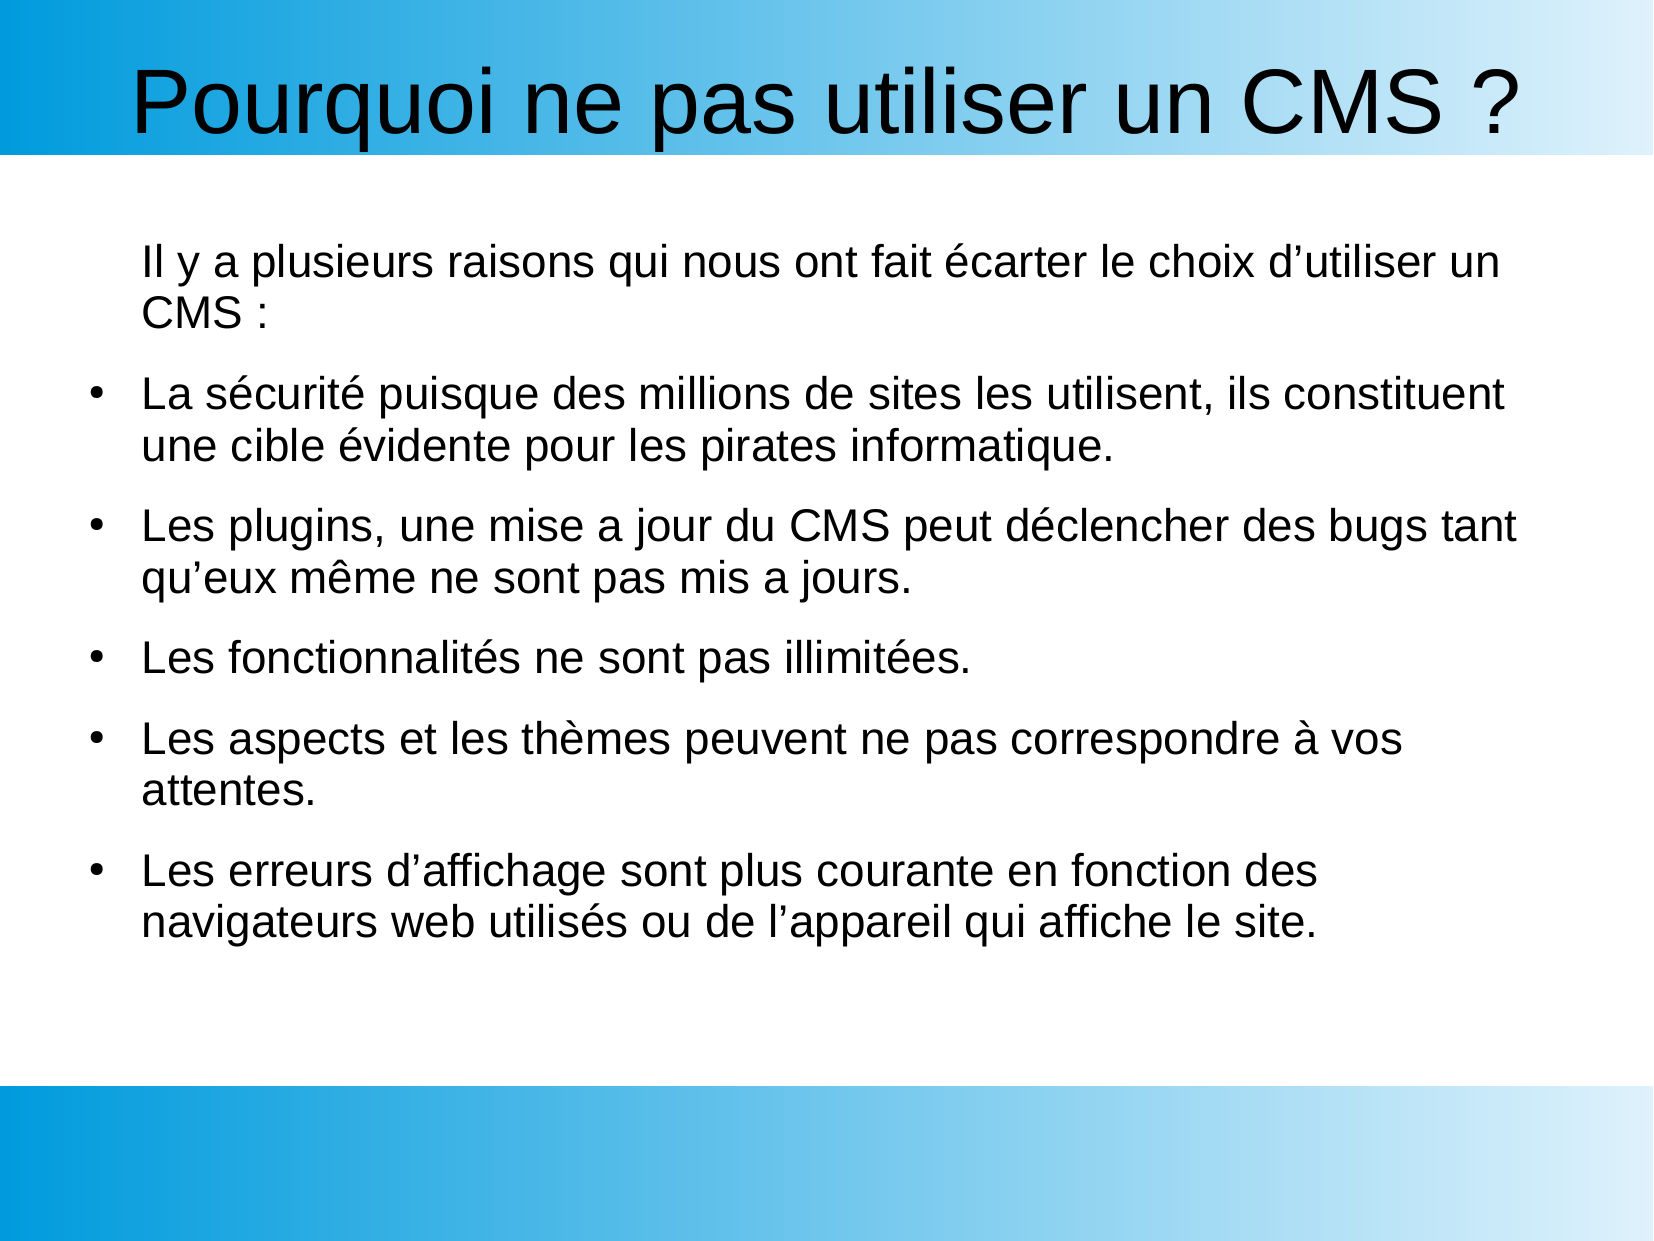

# Pourquoi ne pas utiliser un CMS ?
Il y a plusieurs raisons qui nous ont fait écarter le choix d’utiliser un CMS :
La sécurité puisque des millions de sites les utilisent, ils constituent une cible évidente pour les pirates informatique.
Les plugins, une mise a jour du CMS peut déclencher des bugs tant qu’eux même ne sont pas mis a jours.
Les fonctionnalités ne sont pas illimitées.
Les aspects et les thèmes peuvent ne pas correspondre à vos attentes.
Les erreurs d’affichage sont plus courante en fonction des navigateurs web utilisés ou de l’appareil qui affiche le site.